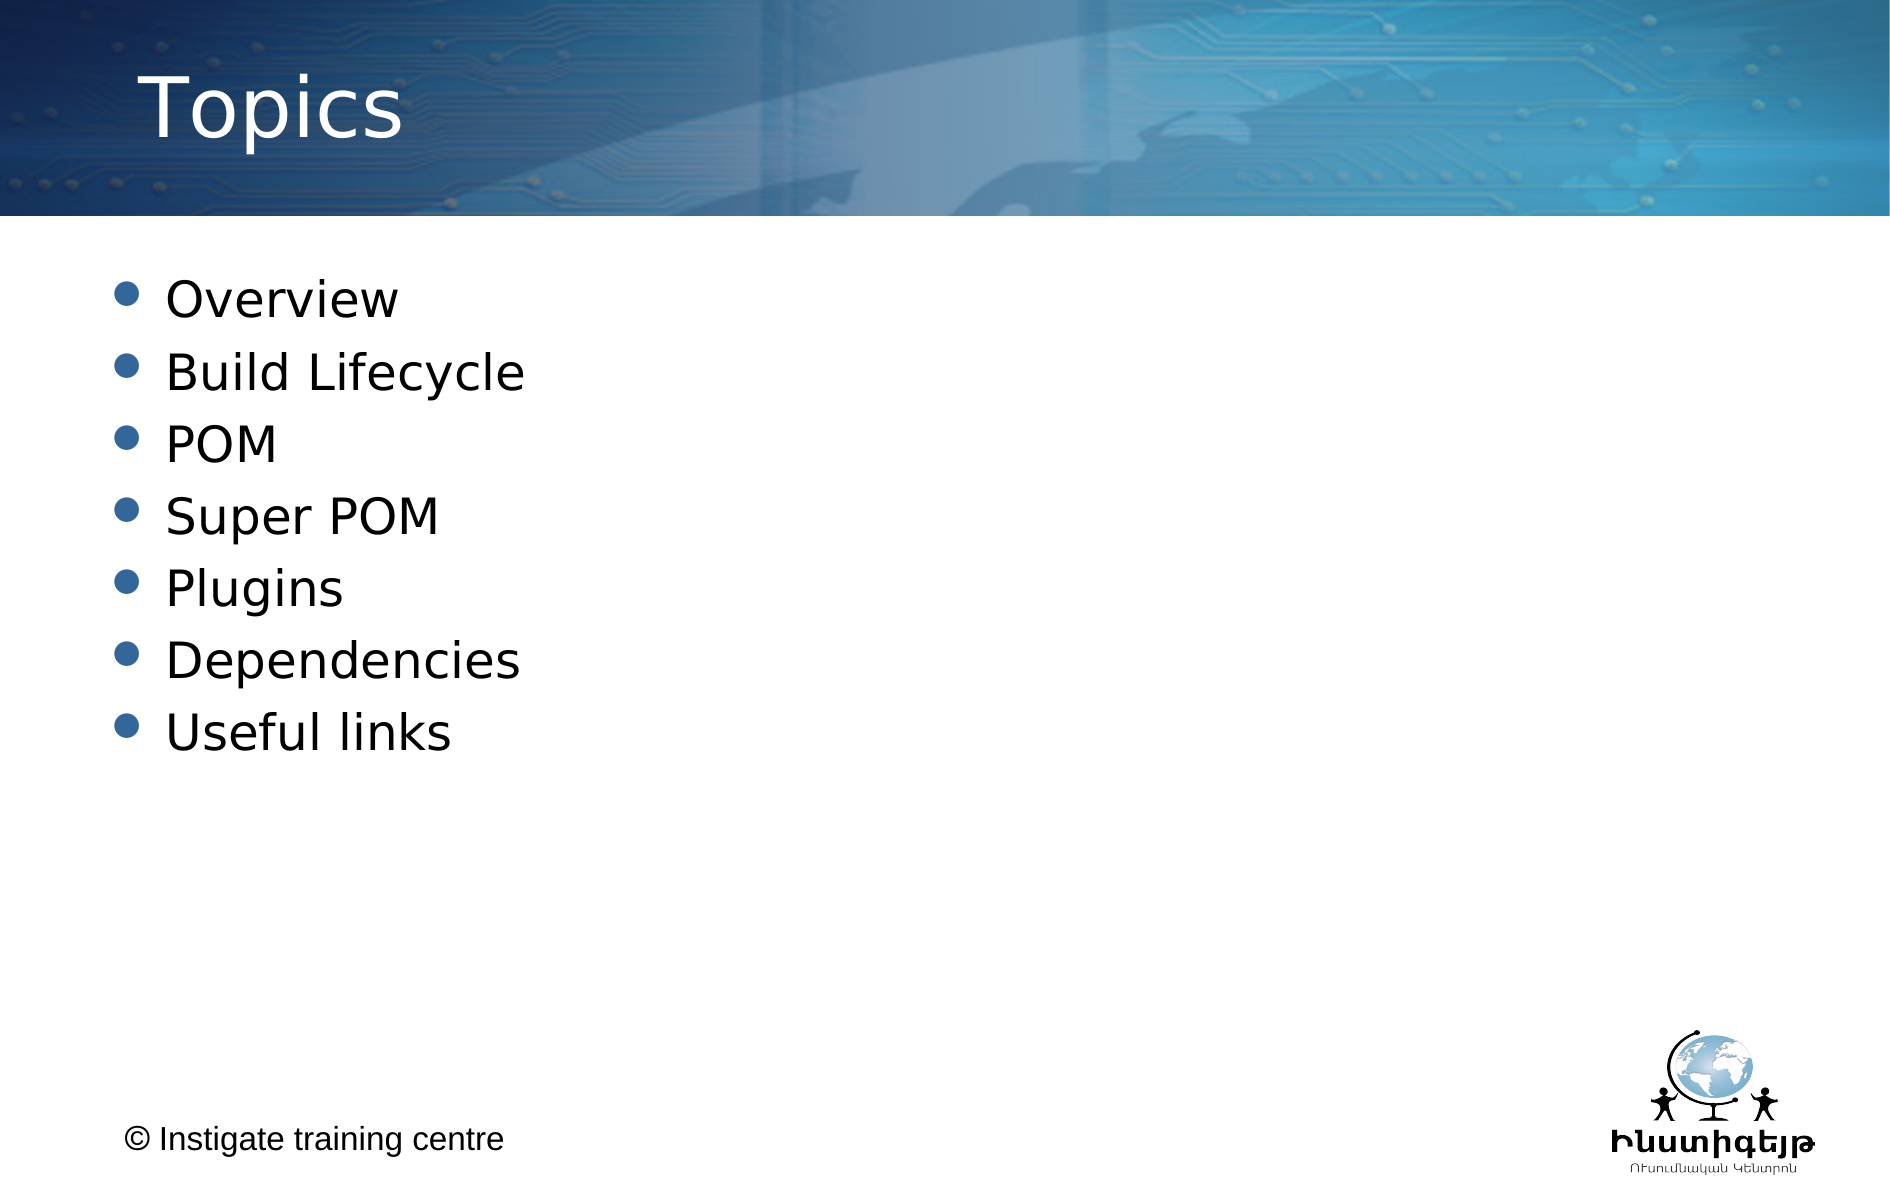

Topics
# Overview
Build Lifecycle
POM
Super POM
Plugins
Dependencies
Useful links